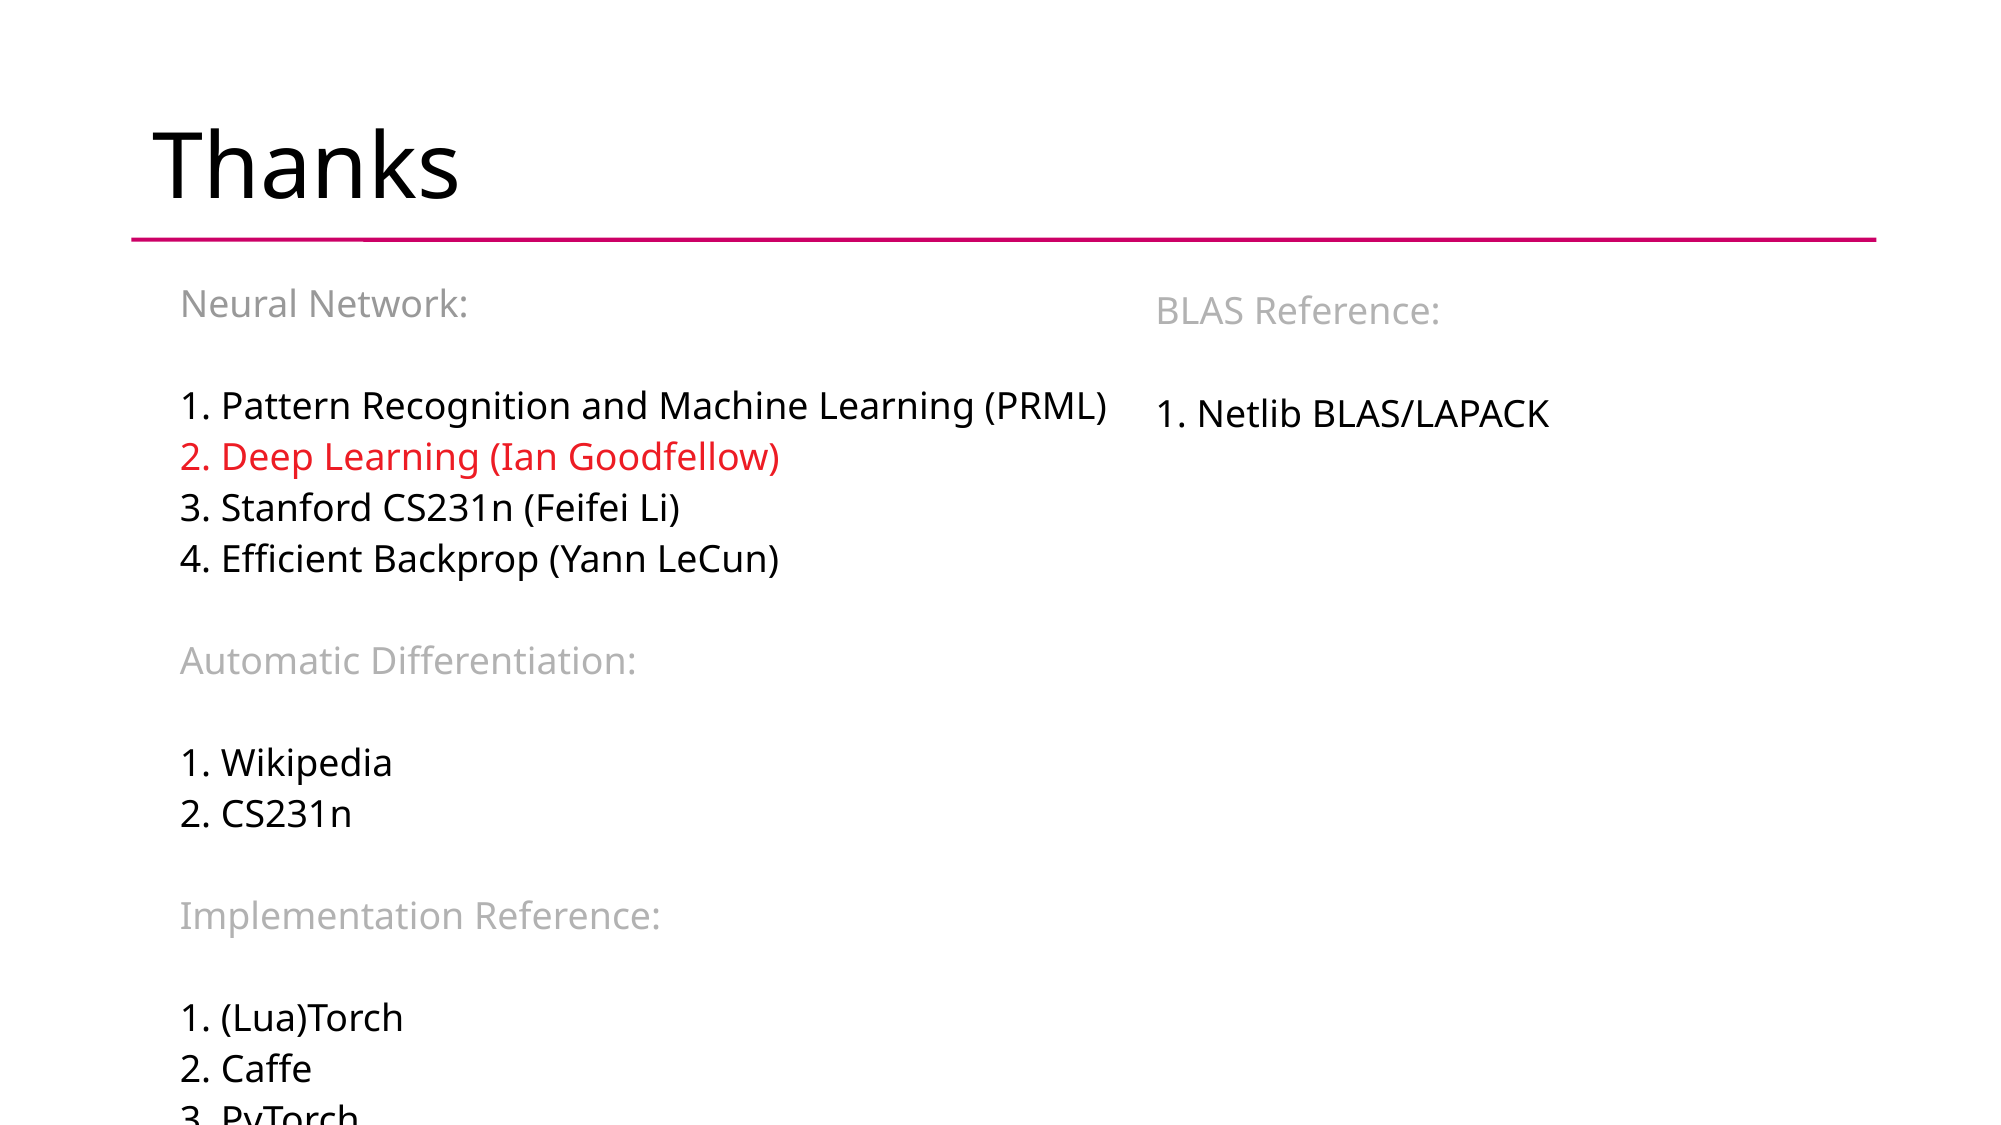

# Thanks
Neural Network:
1. Pattern Recognition and Machine Learning (PRML)
2. Deep Learning (Ian Goodfellow)
3. Stanford CS231n (Feifei Li)
4. Efficient Backprop (Yann LeCun)
Automatic Differentiation:
1. Wikipedia
2. CS231n
Implementation Reference:
1. (Lua)Torch
2. Caffe
3. PyTorch
C++/Coding Reference:
1. C++ Primer Plus
2. OpenMP Guide
BLAS Reference:
1. Netlib BLAS/LAPACK